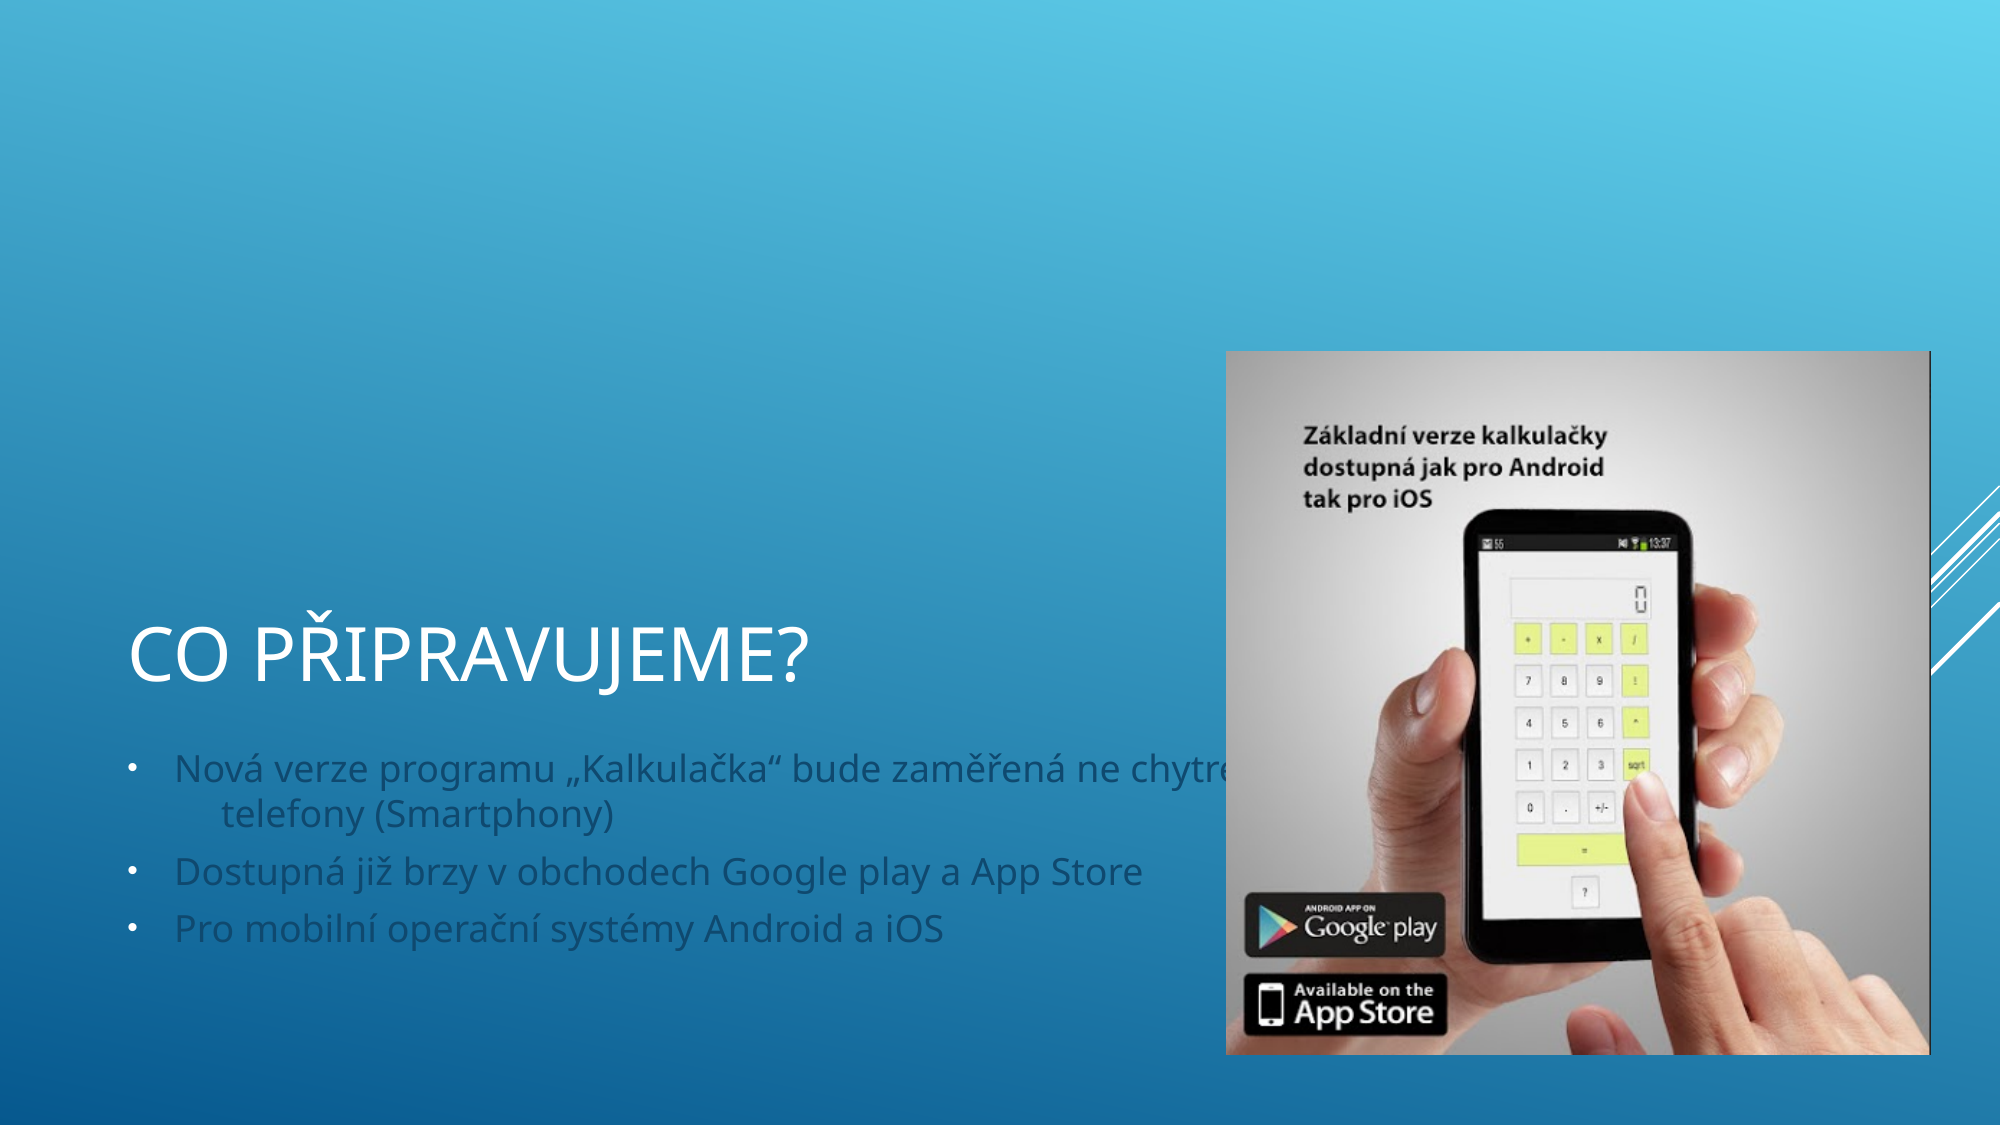

# Co připravujeme?
Nová verze programu „Kalkulačka“ bude zaměřená ne chytré mobilní telefony (Smartphony)
Dostupná již brzy v obchodech Google play a App Store
Pro mobilní operační systémy Android a iOS